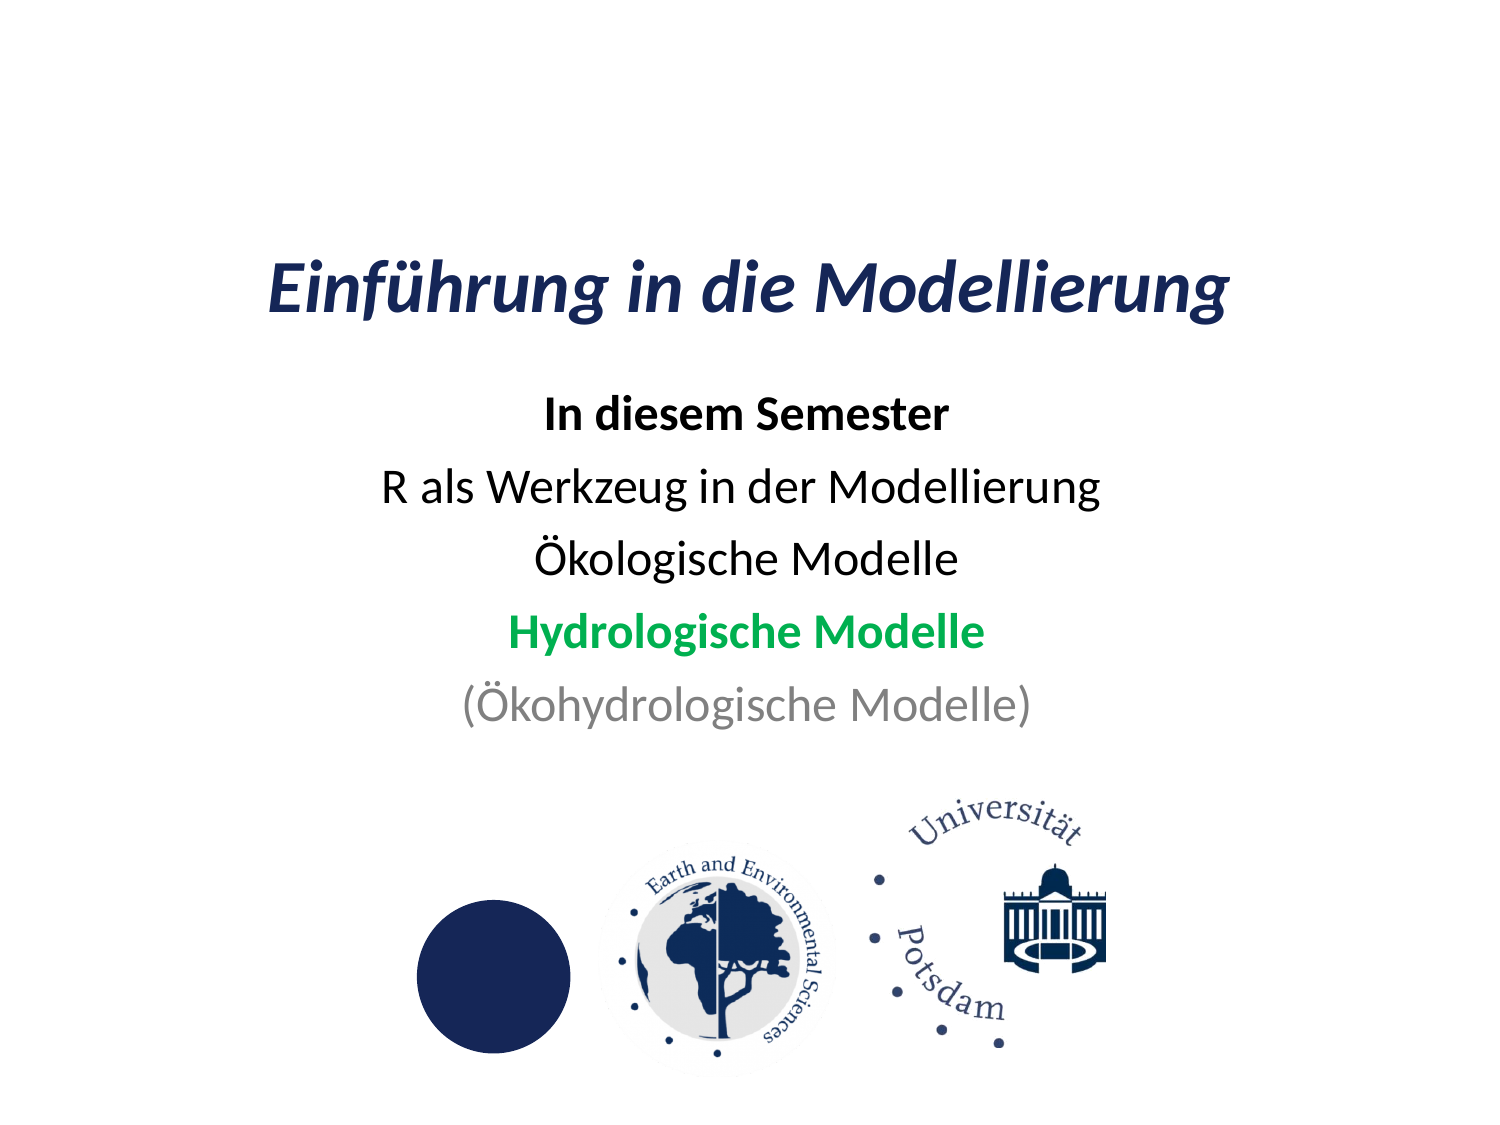

Einführung in die Modellierung
In diesem Semester
R als Werkzeug in der Modellierung
Ökologische Modelle
Hydrologische Modelle
(Ökohydrologische Modelle)